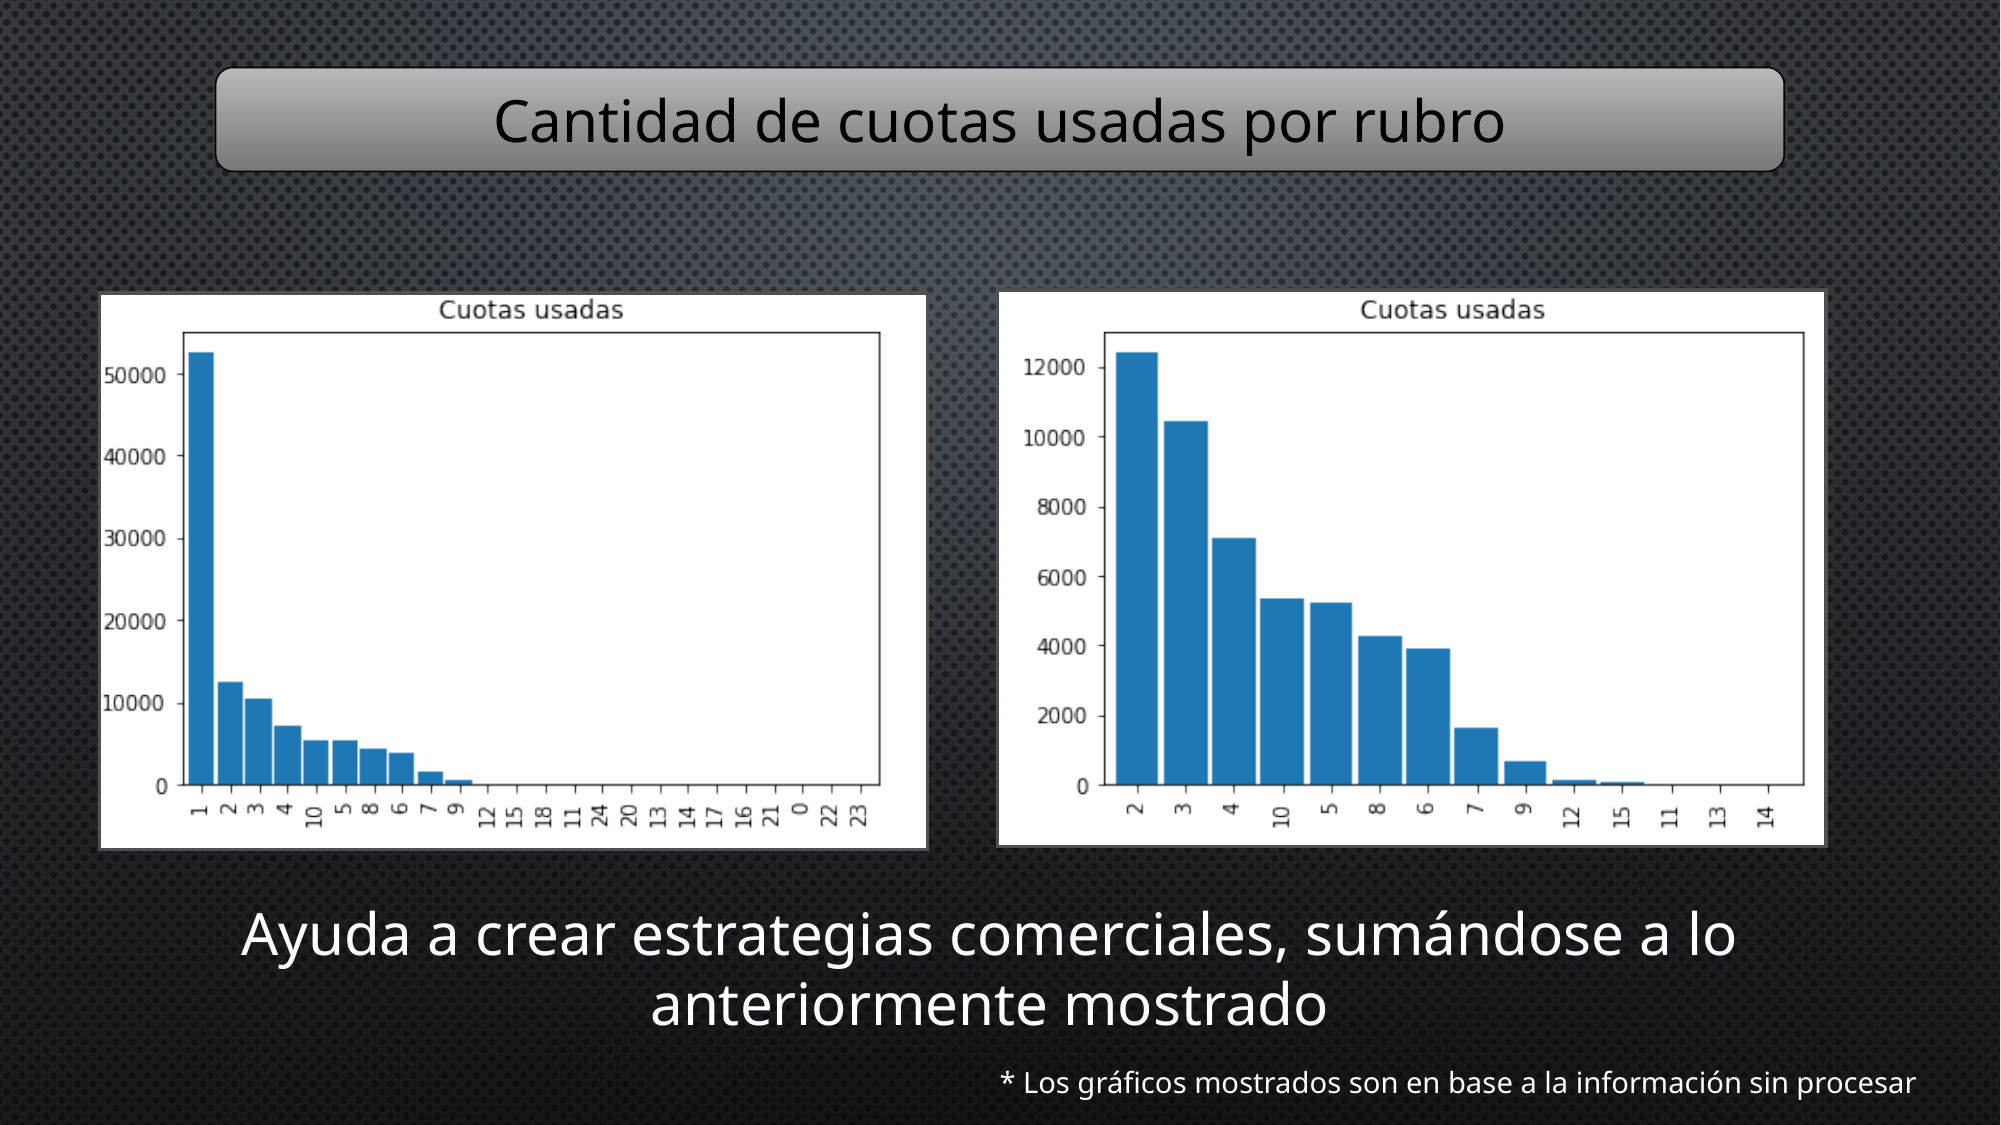

Cantidad de cuotas usadas por rubro
Ayuda a crear estrategias comerciales, sumándose a lo anteriormente mostrado
* Los gráficos mostrados son en base a la información sin procesar